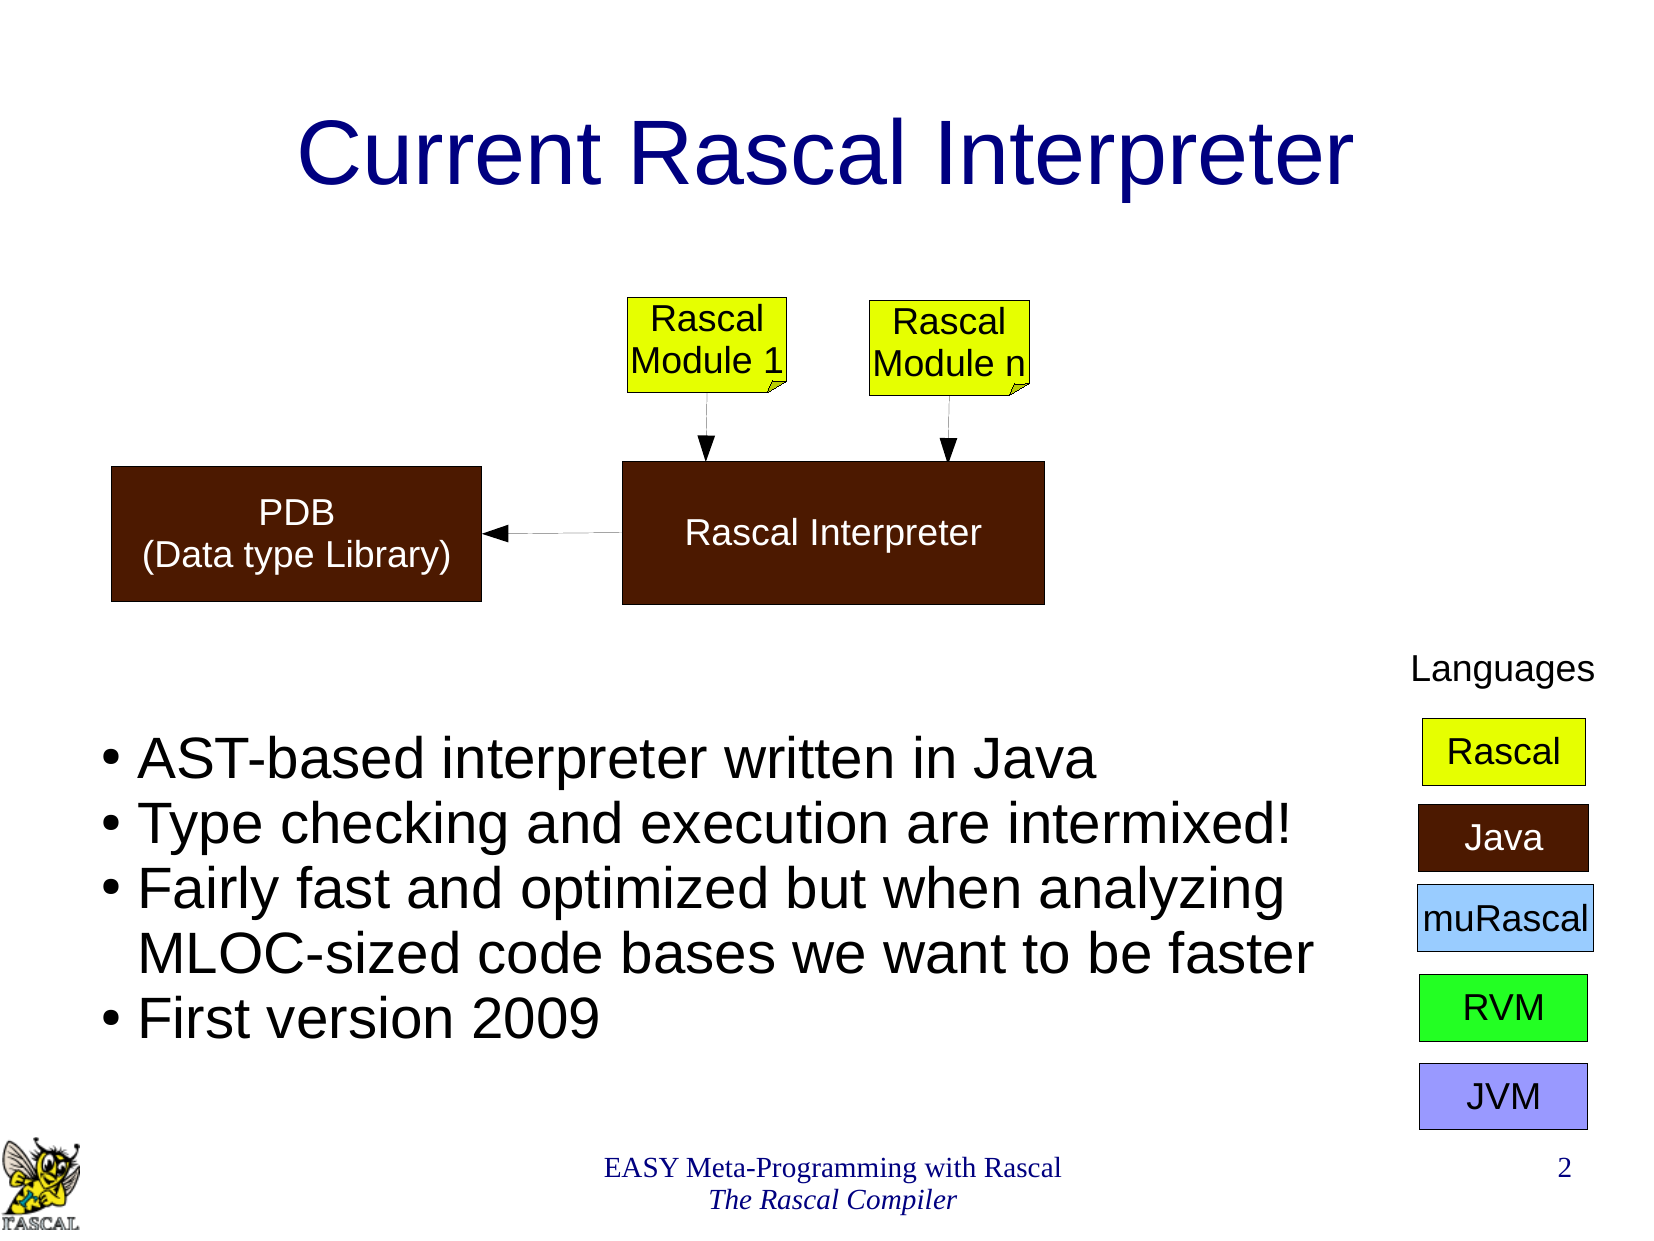

# Current Rascal Interpreter
Rascal
Module 1
Rascal
Module n
Rascal Interpreter
PDB
(Data type Library)
Languages
Rascal
Java
muRascal
RVM
JVM
 AST-based interpreter written in Java
 Type checking and execution are intermixed!
 Fairly fast and optimized but when analyzing
 MLOC-sized code bases we want to be faster
 First version 2009
2